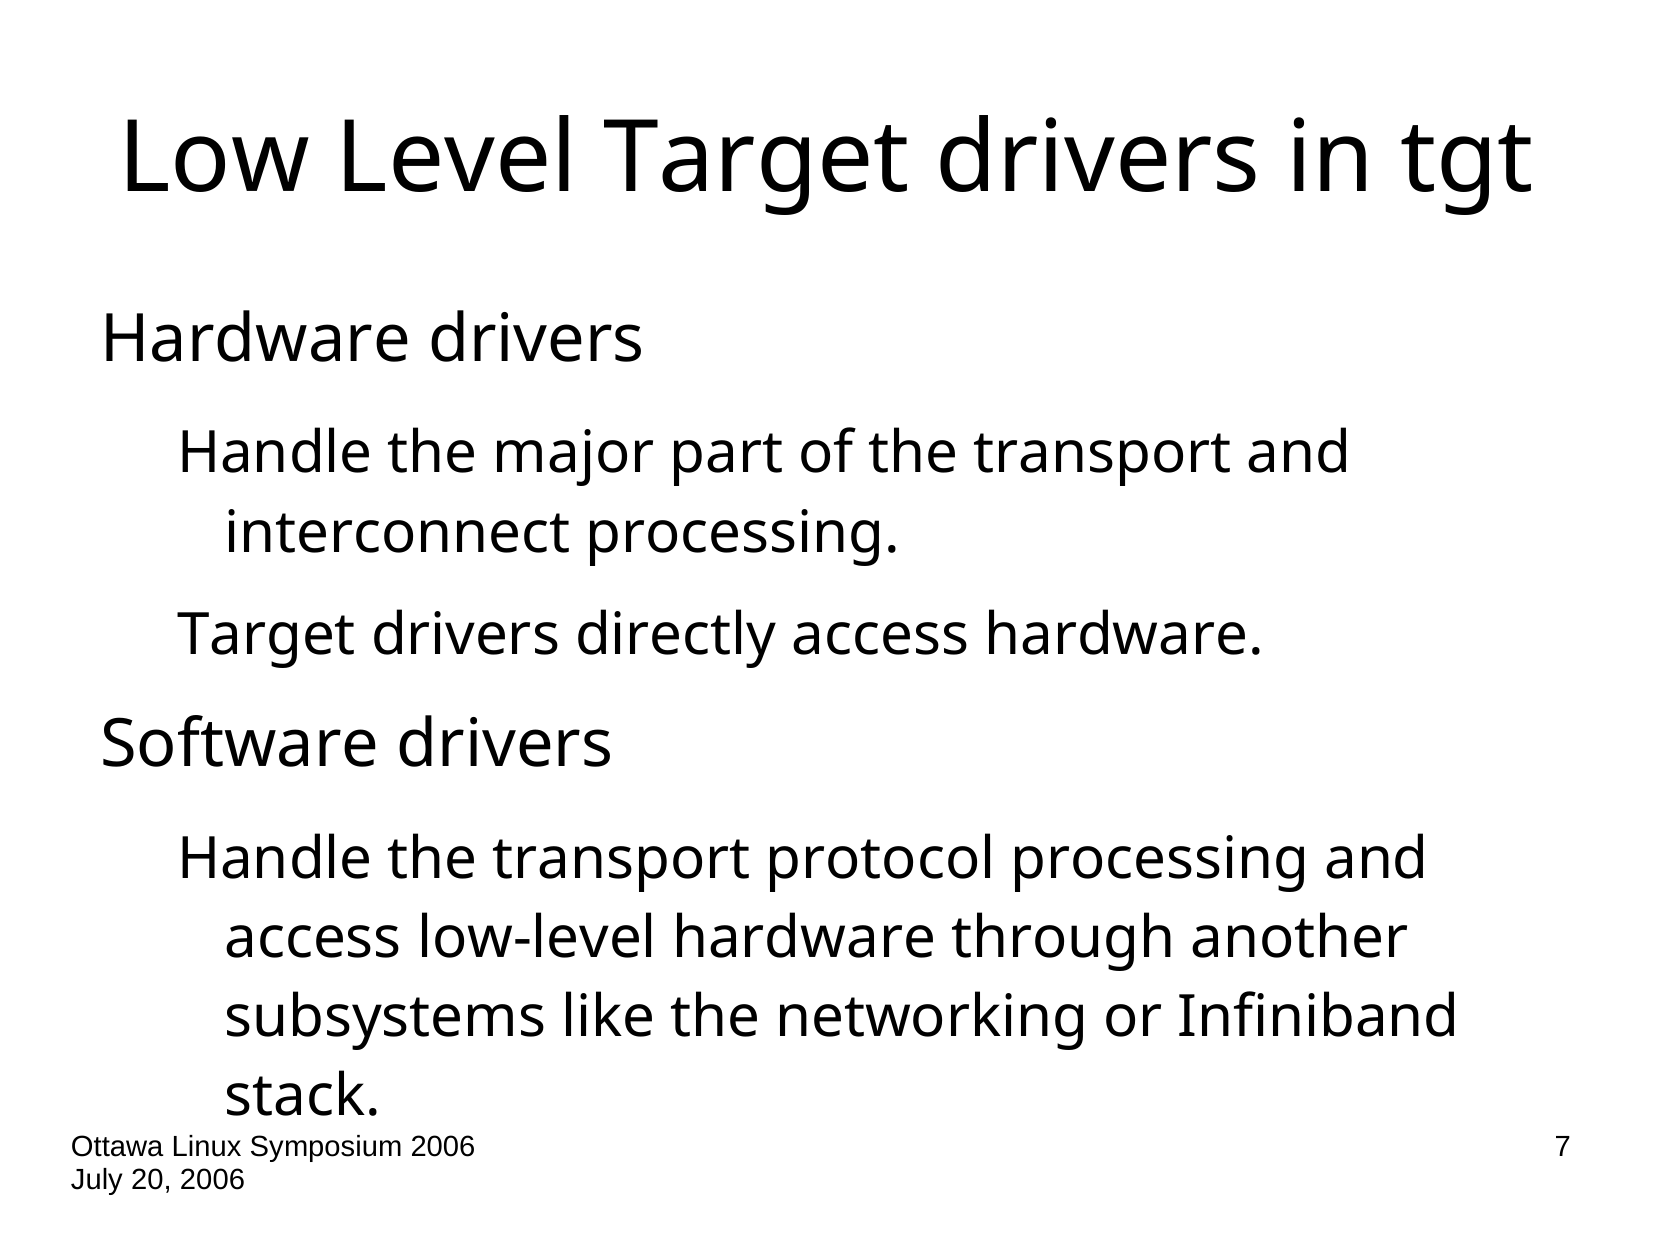

# Low Level Target drivers in tgt
Hardware drivers
Handle the major part of the transport and interconnect processing.
Target drivers directly access hardware.
Software drivers
Handle the transport protocol processing and access low-level hardware through another subsystems like the networking or Infiniband stack.
7